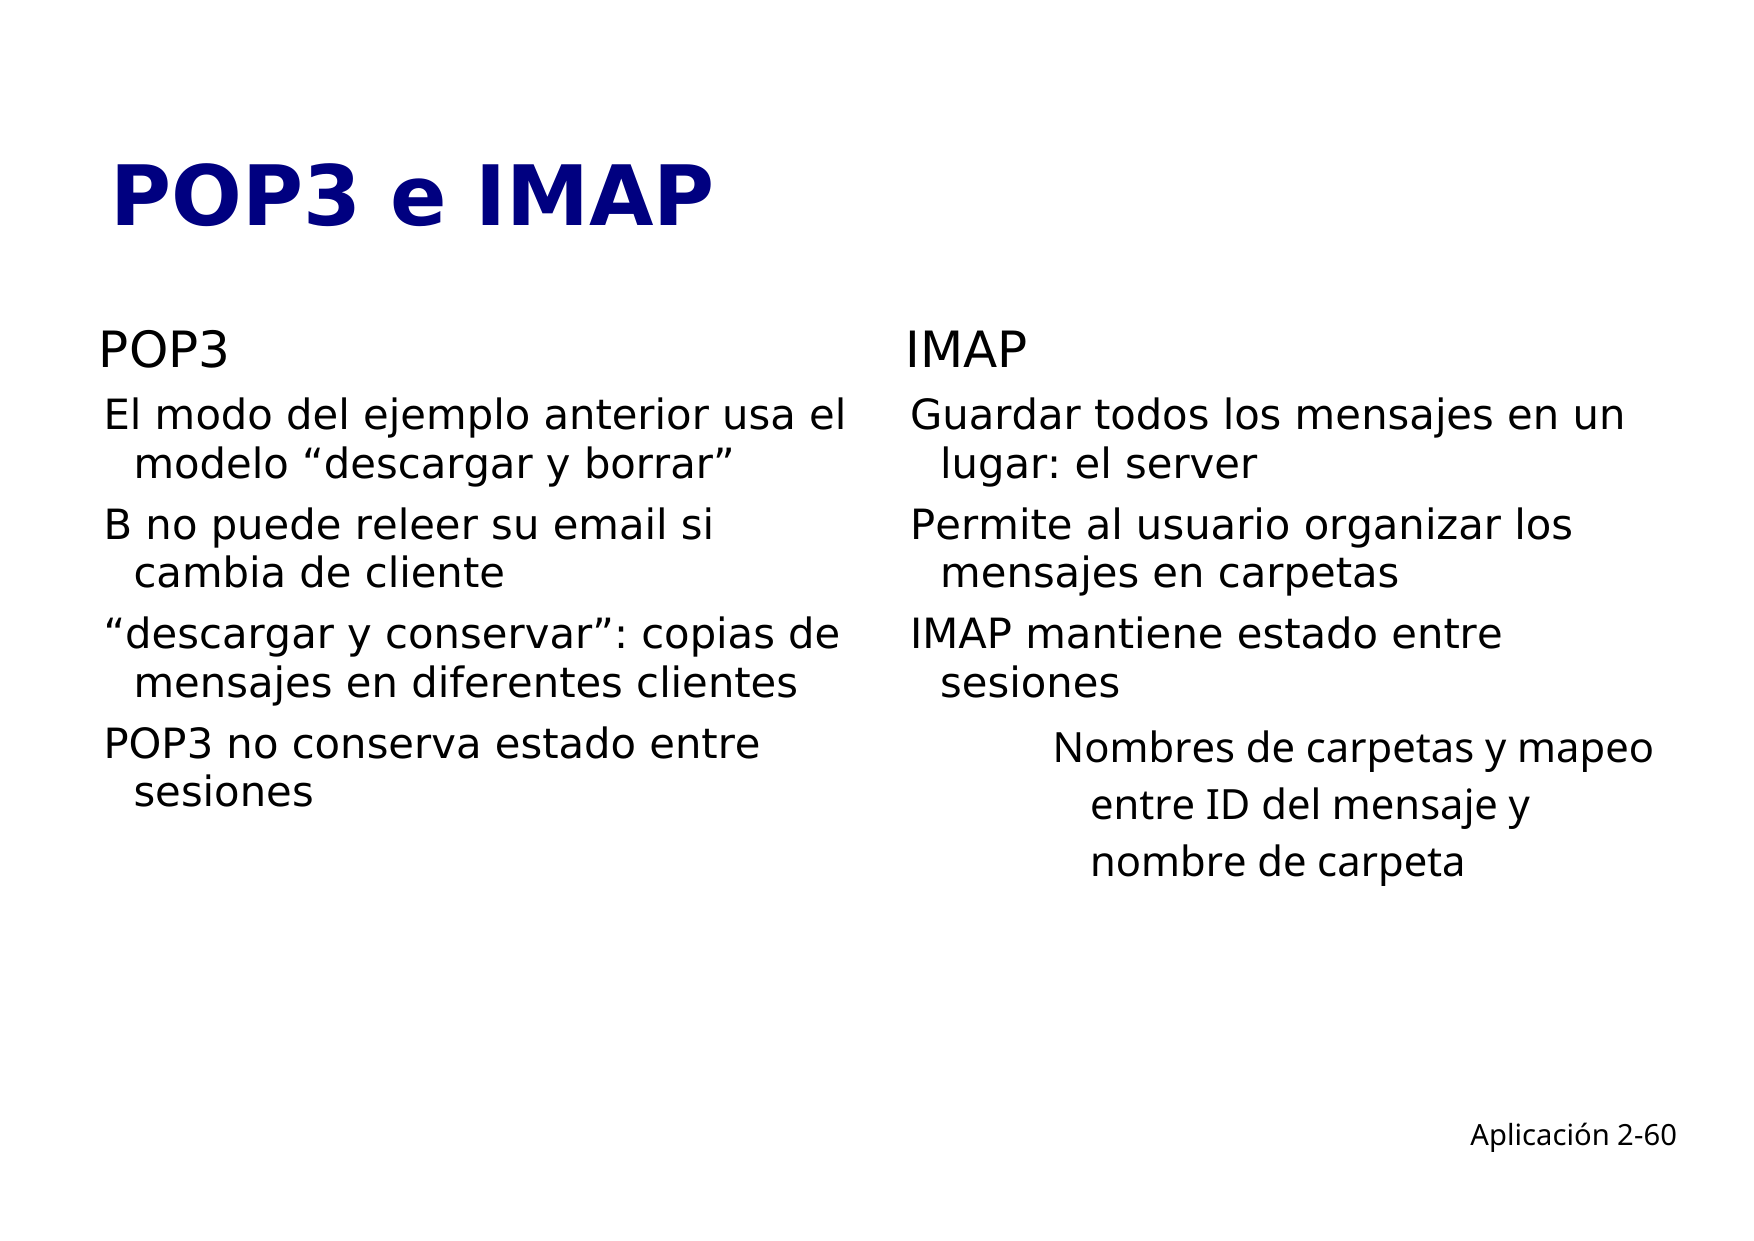

# POP3 e IMAP
POP3
El modo del ejemplo anterior usa el modelo “descargar y borrar”
B no puede releer su email si cambia de cliente
“descargar y conservar”: copias de mensajes en diferentes clientes
POP3 no conserva estado entre sesiones
IMAP
Guardar todos los mensajes en un lugar: el server
Permite al usuario organizar los mensajes en carpetas
IMAP mantiene estado entre sesiones
Nombres de carpetas y mapeo entre ID del mensaje y nombre de carpeta